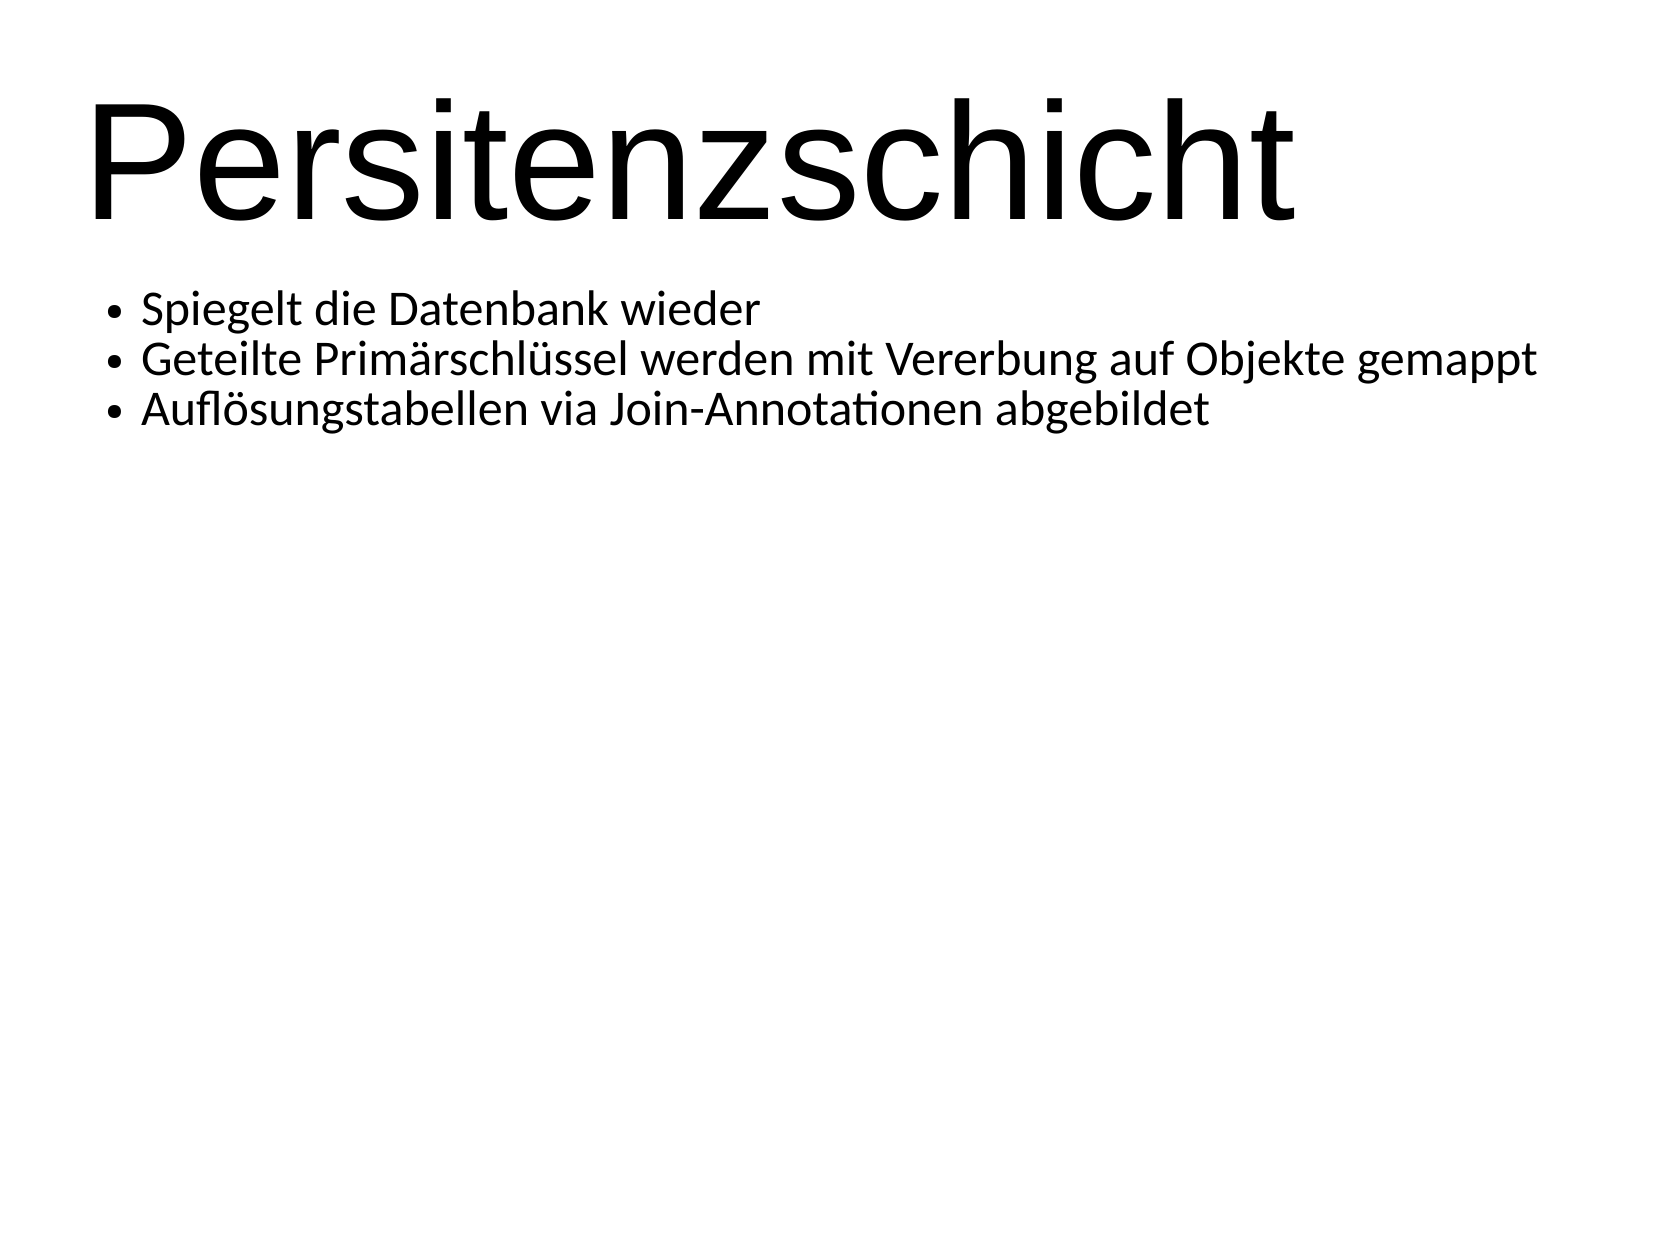

Persitenzschicht
Spiegelt die Datenbank wieder
Geteilte Primärschlüssel werden mit Vererbung auf Objekte gemappt
Auflösungstabellen via Join-Annotationen abgebildet